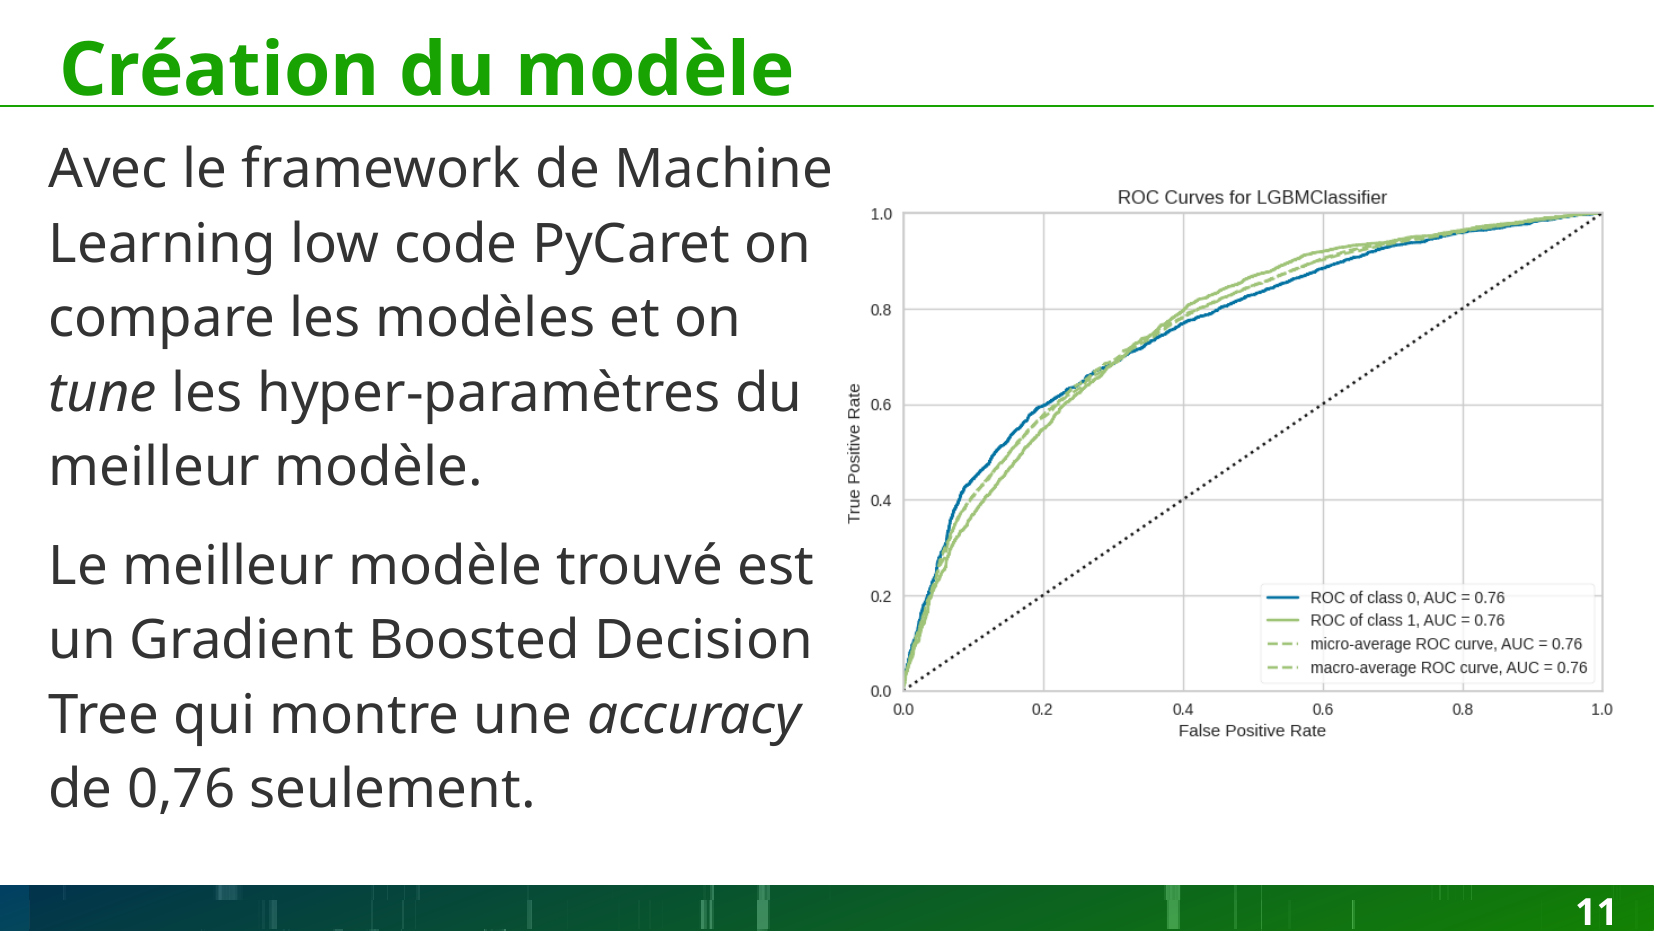

# Création du modèle
Avec le framework de Machine Learning low code PyCaret on compare les modèles et on tune les hyper-paramètres du meilleur modèle.
Le meilleur modèle trouvé est un Gradient Boosted Decision Tree qui montre une accuracy de 0,76 seulement.
11